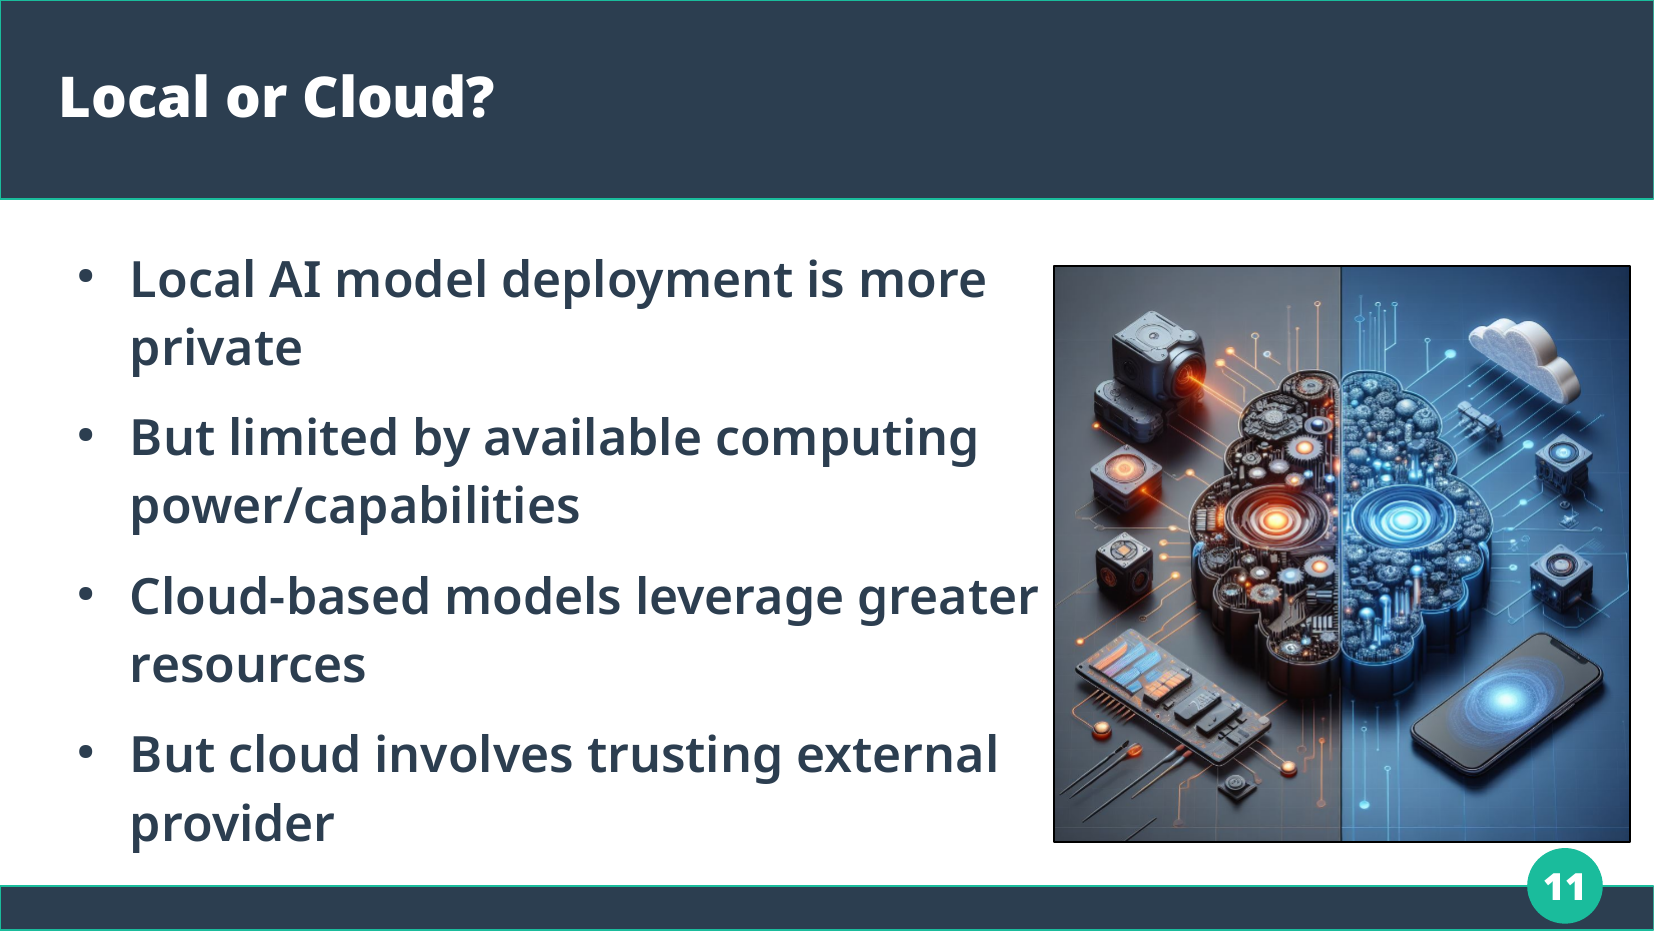

# Local or Cloud?
Local AI model deployment is more private
But limited by available computing power/capabilities
Cloud-based models leverage greater resources
But cloud involves trusting external provider
11